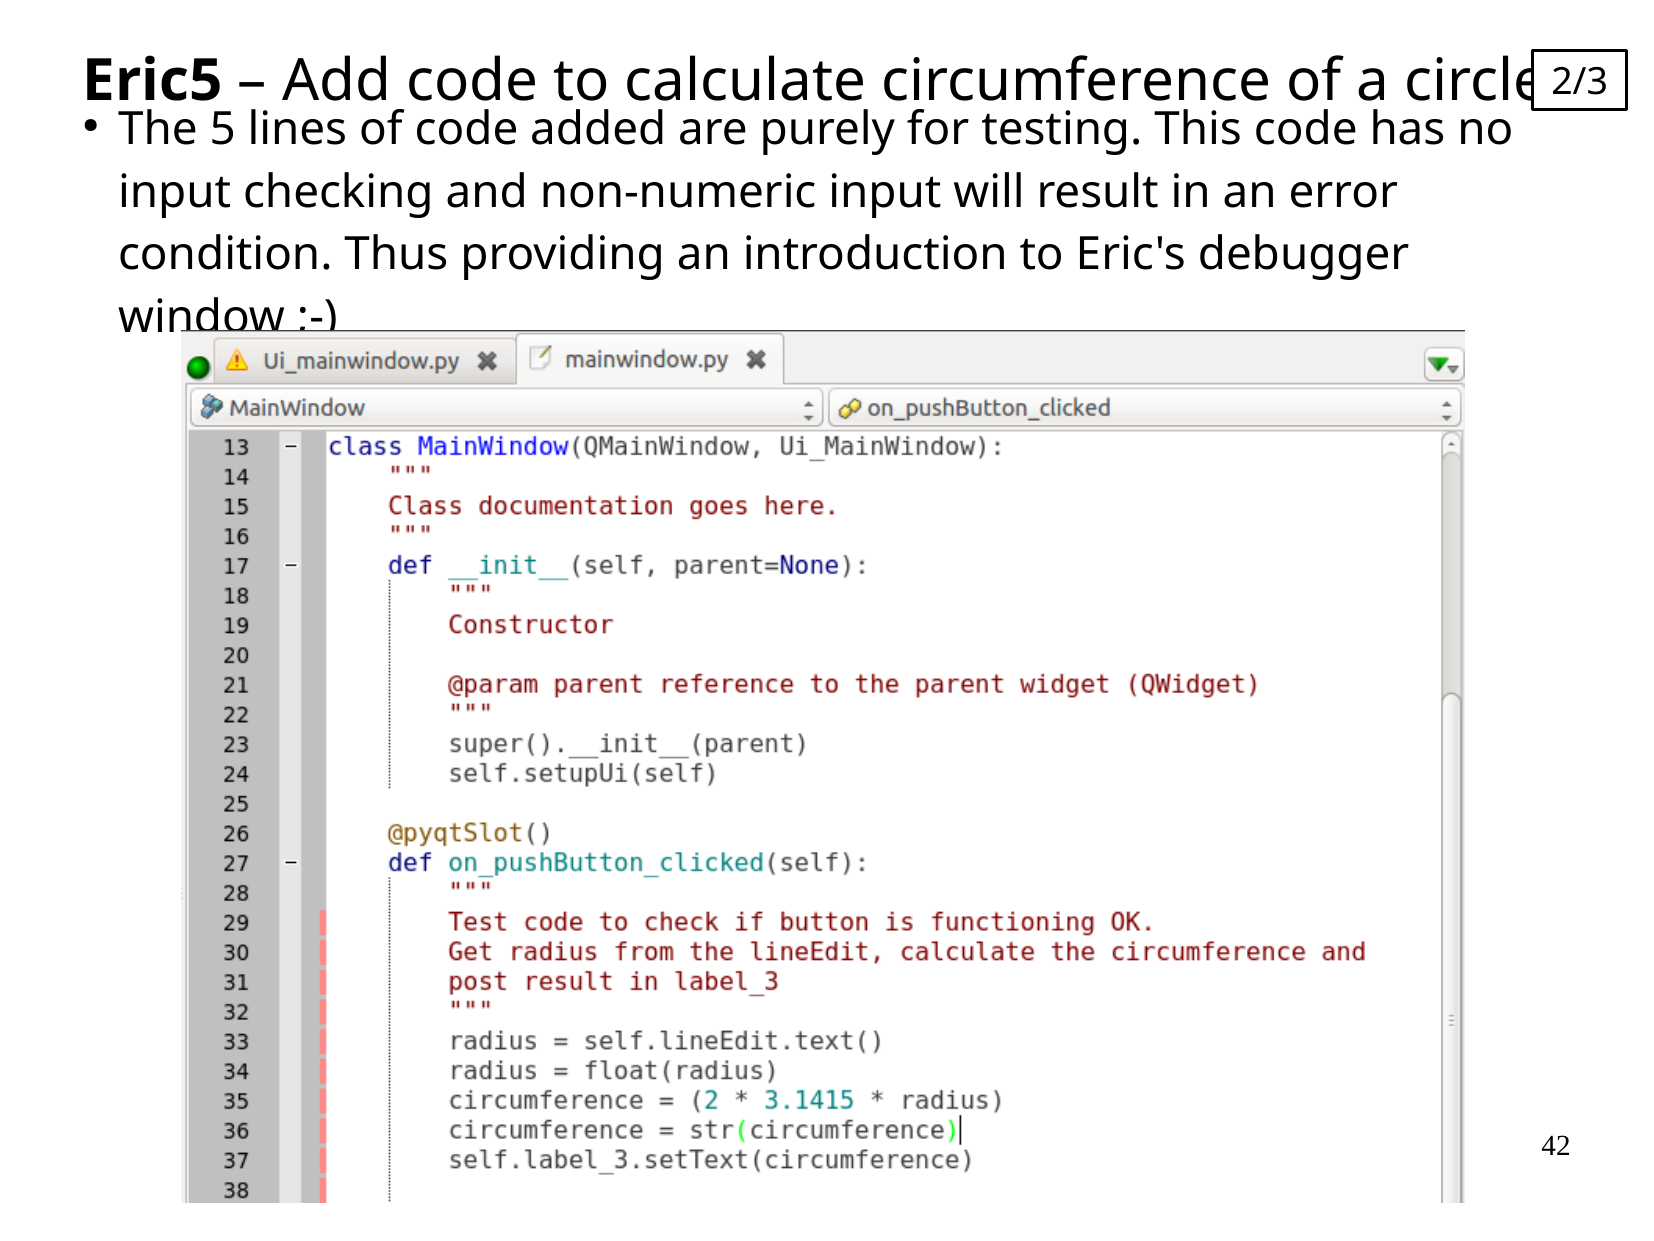

# Eric5 – Add code to calculate circumference of a circle
2/3
The 5 lines of code added are purely for testing. This code has no input checking and non-numeric input will result in an error condition. Thus providing an introduction to Eric's debugger window ;-)
42